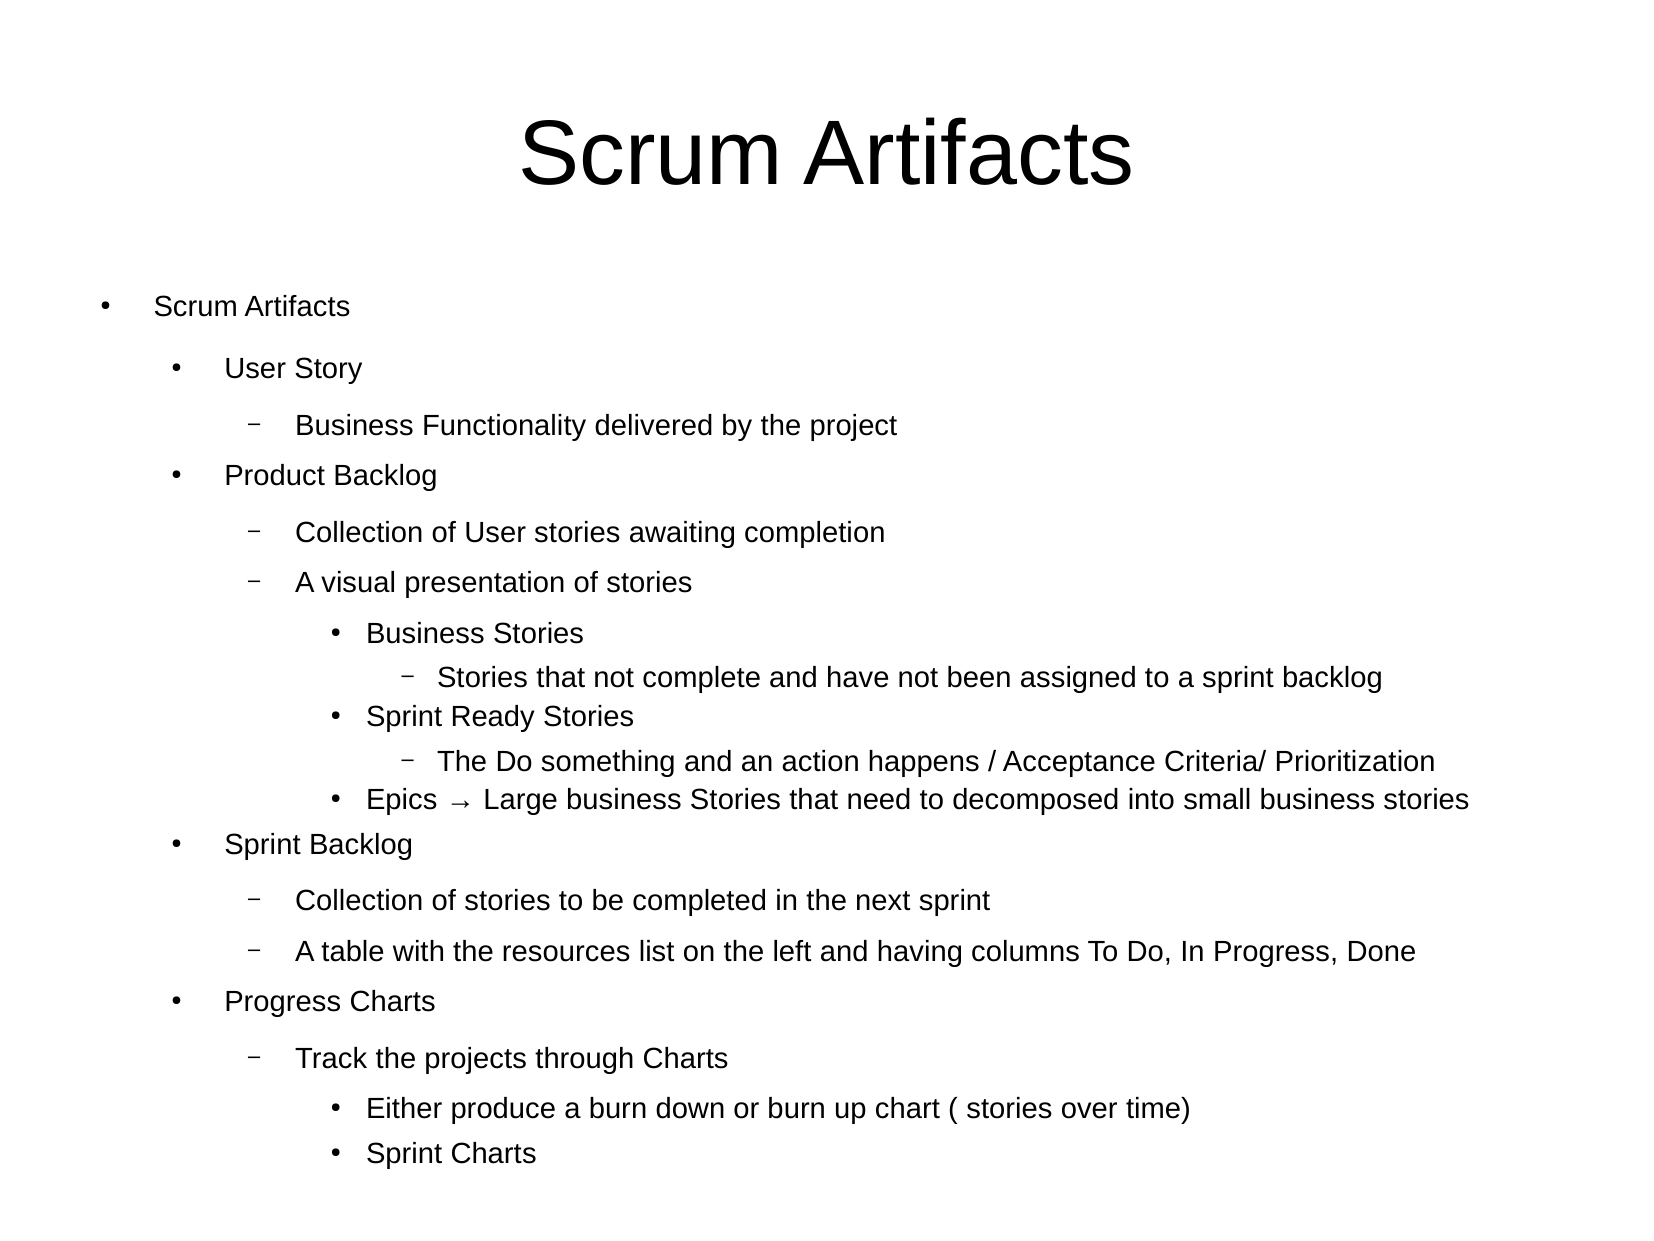

# Scrum Artifacts
Scrum Artifacts
User Story
Business Functionality delivered by the project
Product Backlog
Collection of User stories awaiting completion
A visual presentation of stories
Business Stories
Stories that not complete and have not been assigned to a sprint backlog
Sprint Ready Stories
The Do something and an action happens / Acceptance Criteria/ Prioritization
Epics → Large business Stories that need to decomposed into small business stories
Sprint Backlog
Collection of stories to be completed in the next sprint
A table with the resources list on the left and having columns To Do, In Progress, Done
Progress Charts
Track the projects through Charts
Either produce a burn down or burn up chart ( stories over time)
Sprint Charts